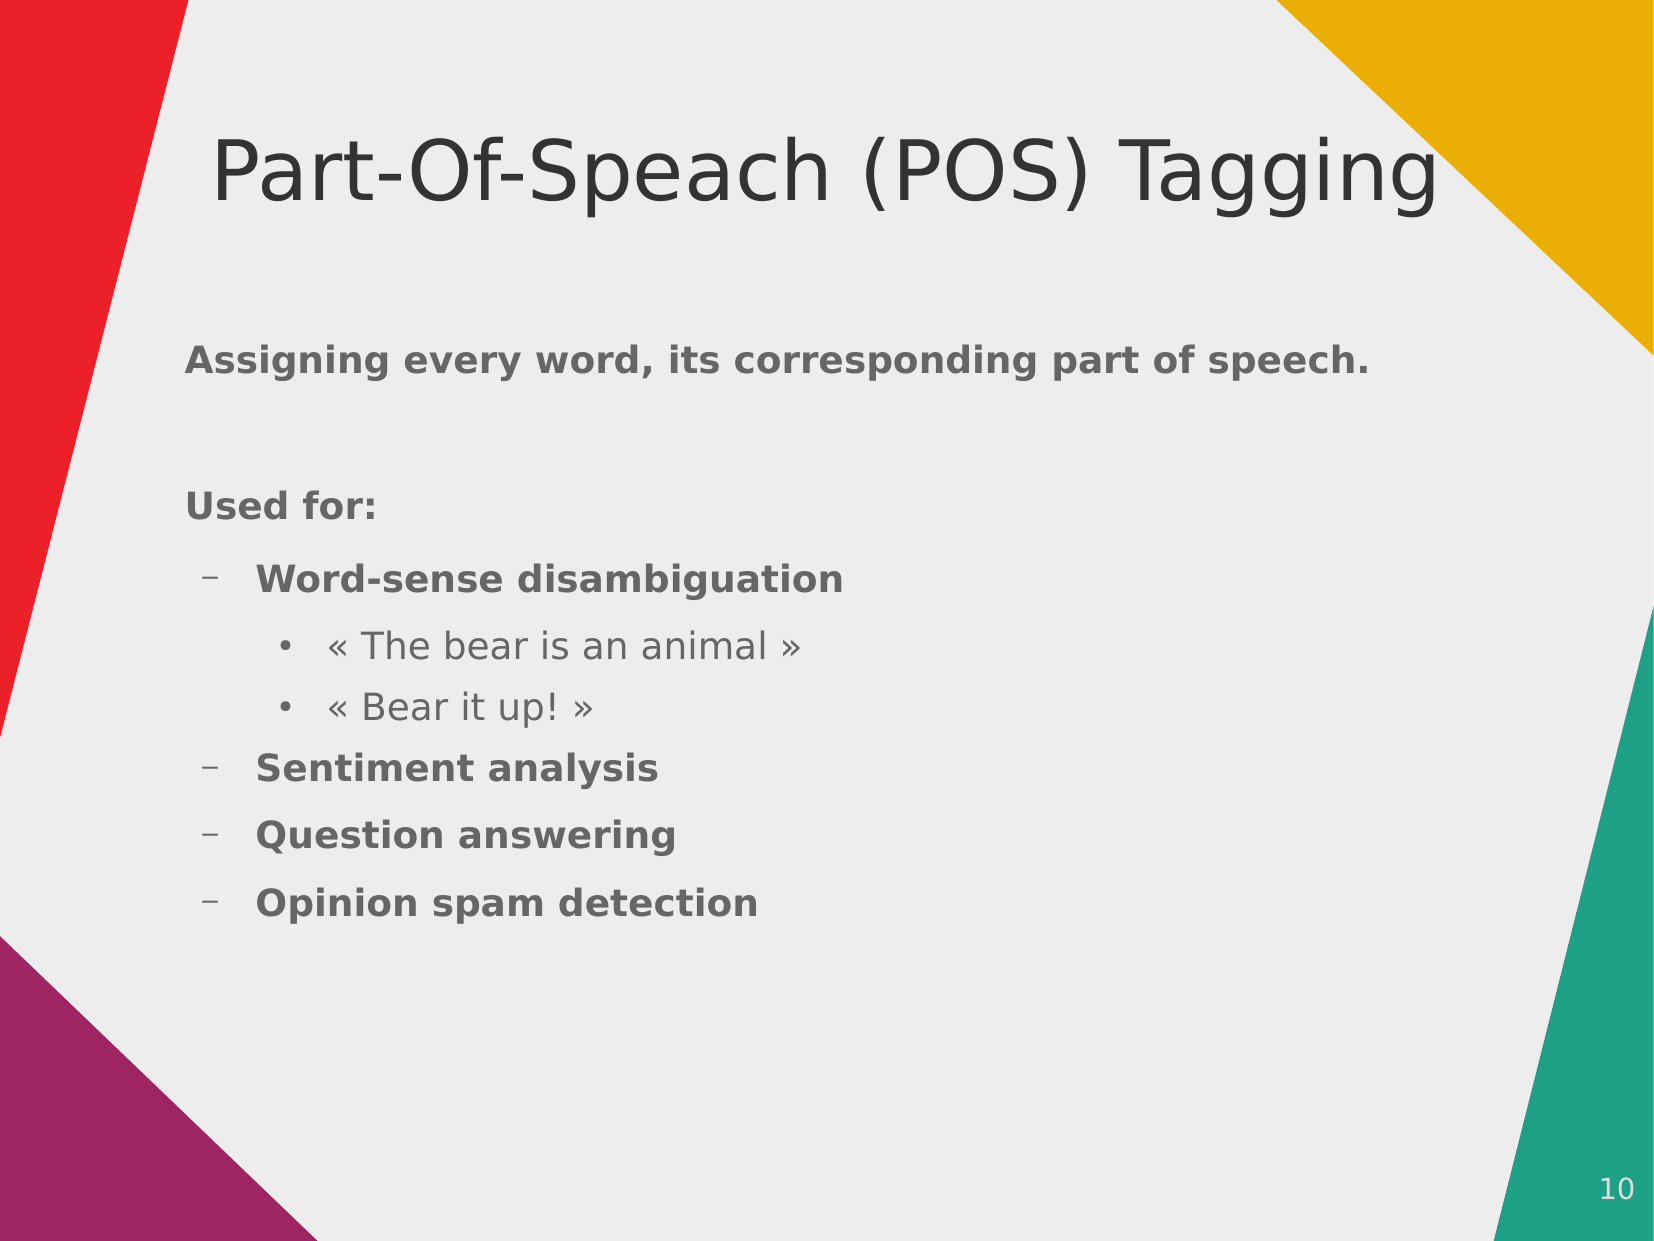

# Part-Of-Speach (POS) Tagging
Assigning every word, its corresponding part of speech.
Used for:
Word-sense disambiguation
« The bear is an animal »
« Bear it up! »
Sentiment analysis
Question answering
Opinion spam detection
10